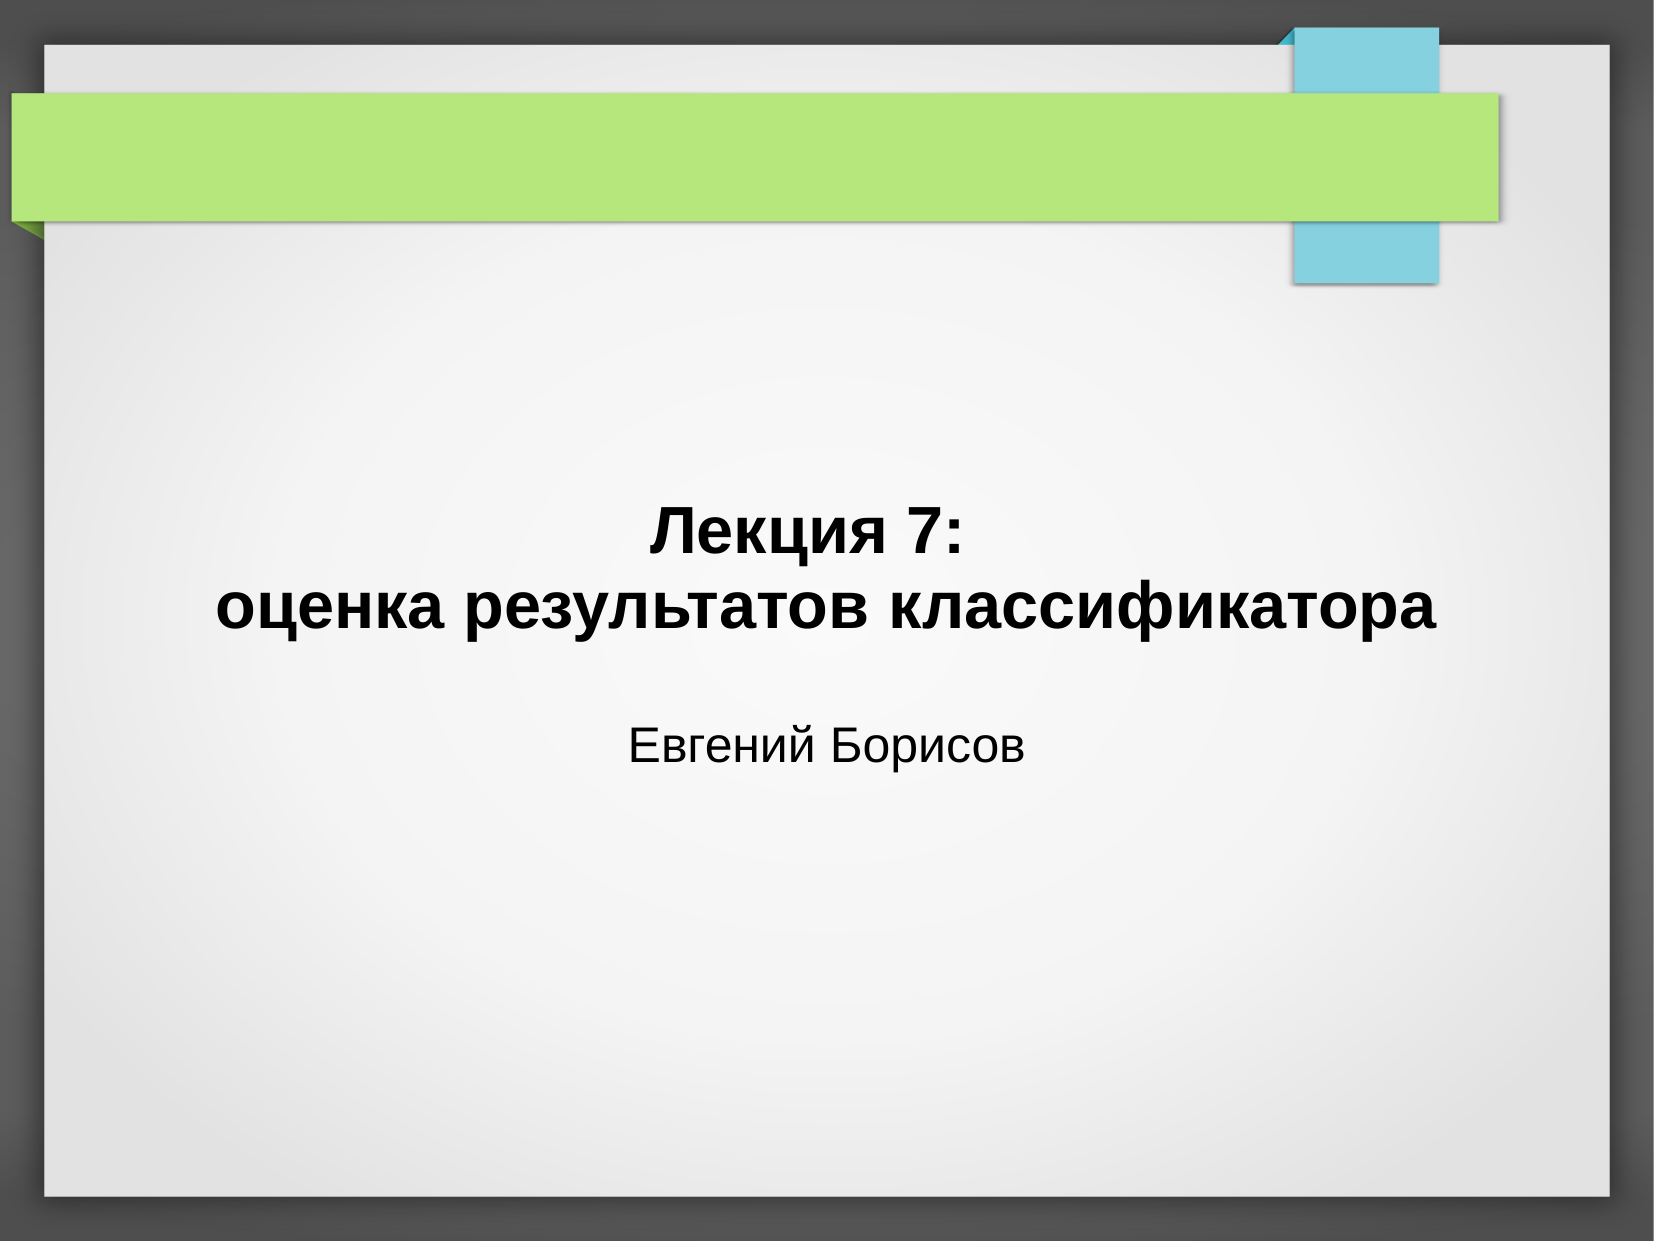

# Лекция 7:
оценка результатов классификатора
Евгений Борисов